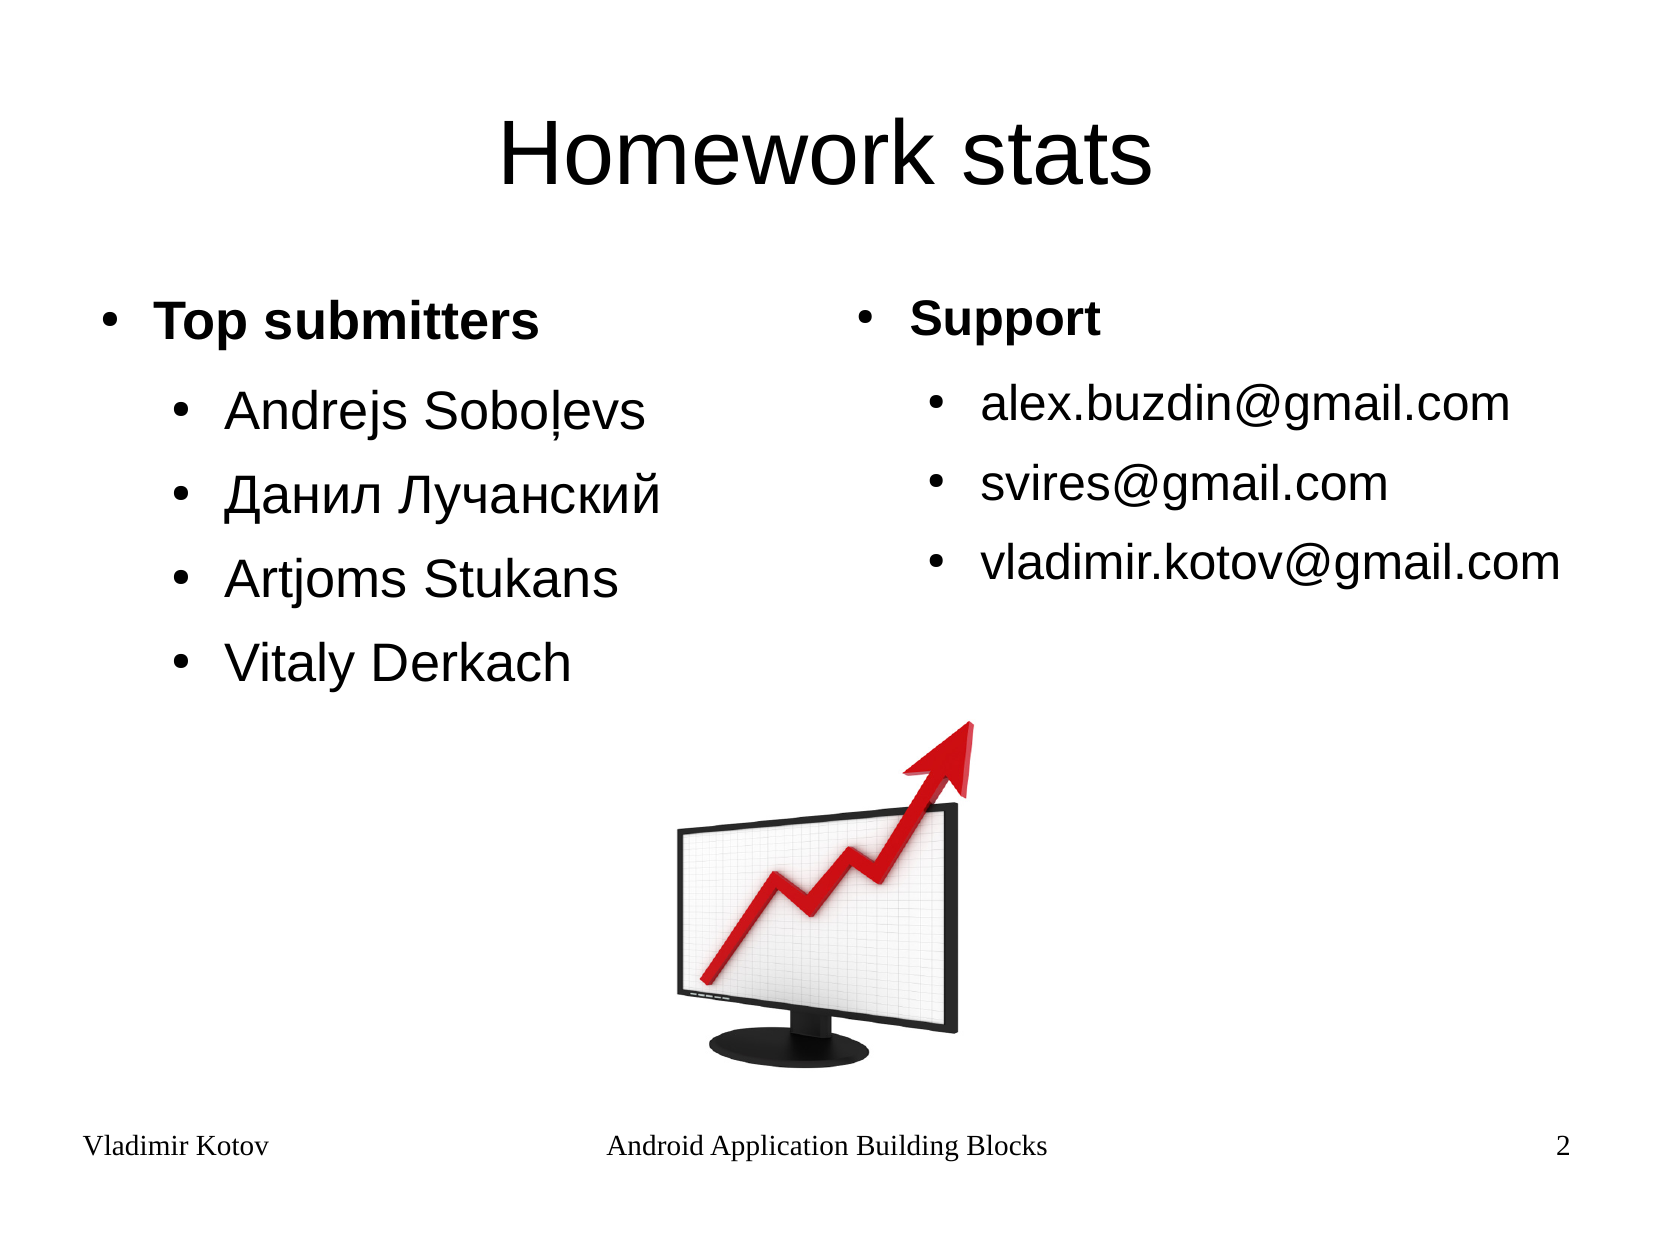

# Homework stats
Top submitters
Andrejs Soboļevs
Данил Лучанский
Artjoms Stukans
Vitaly Derkach
Support
alex.buzdin@gmail.com
svires@gmail.com
vladimir.kotov@gmail.com
Vladimir Kotov
Android Application Building Blocks
2